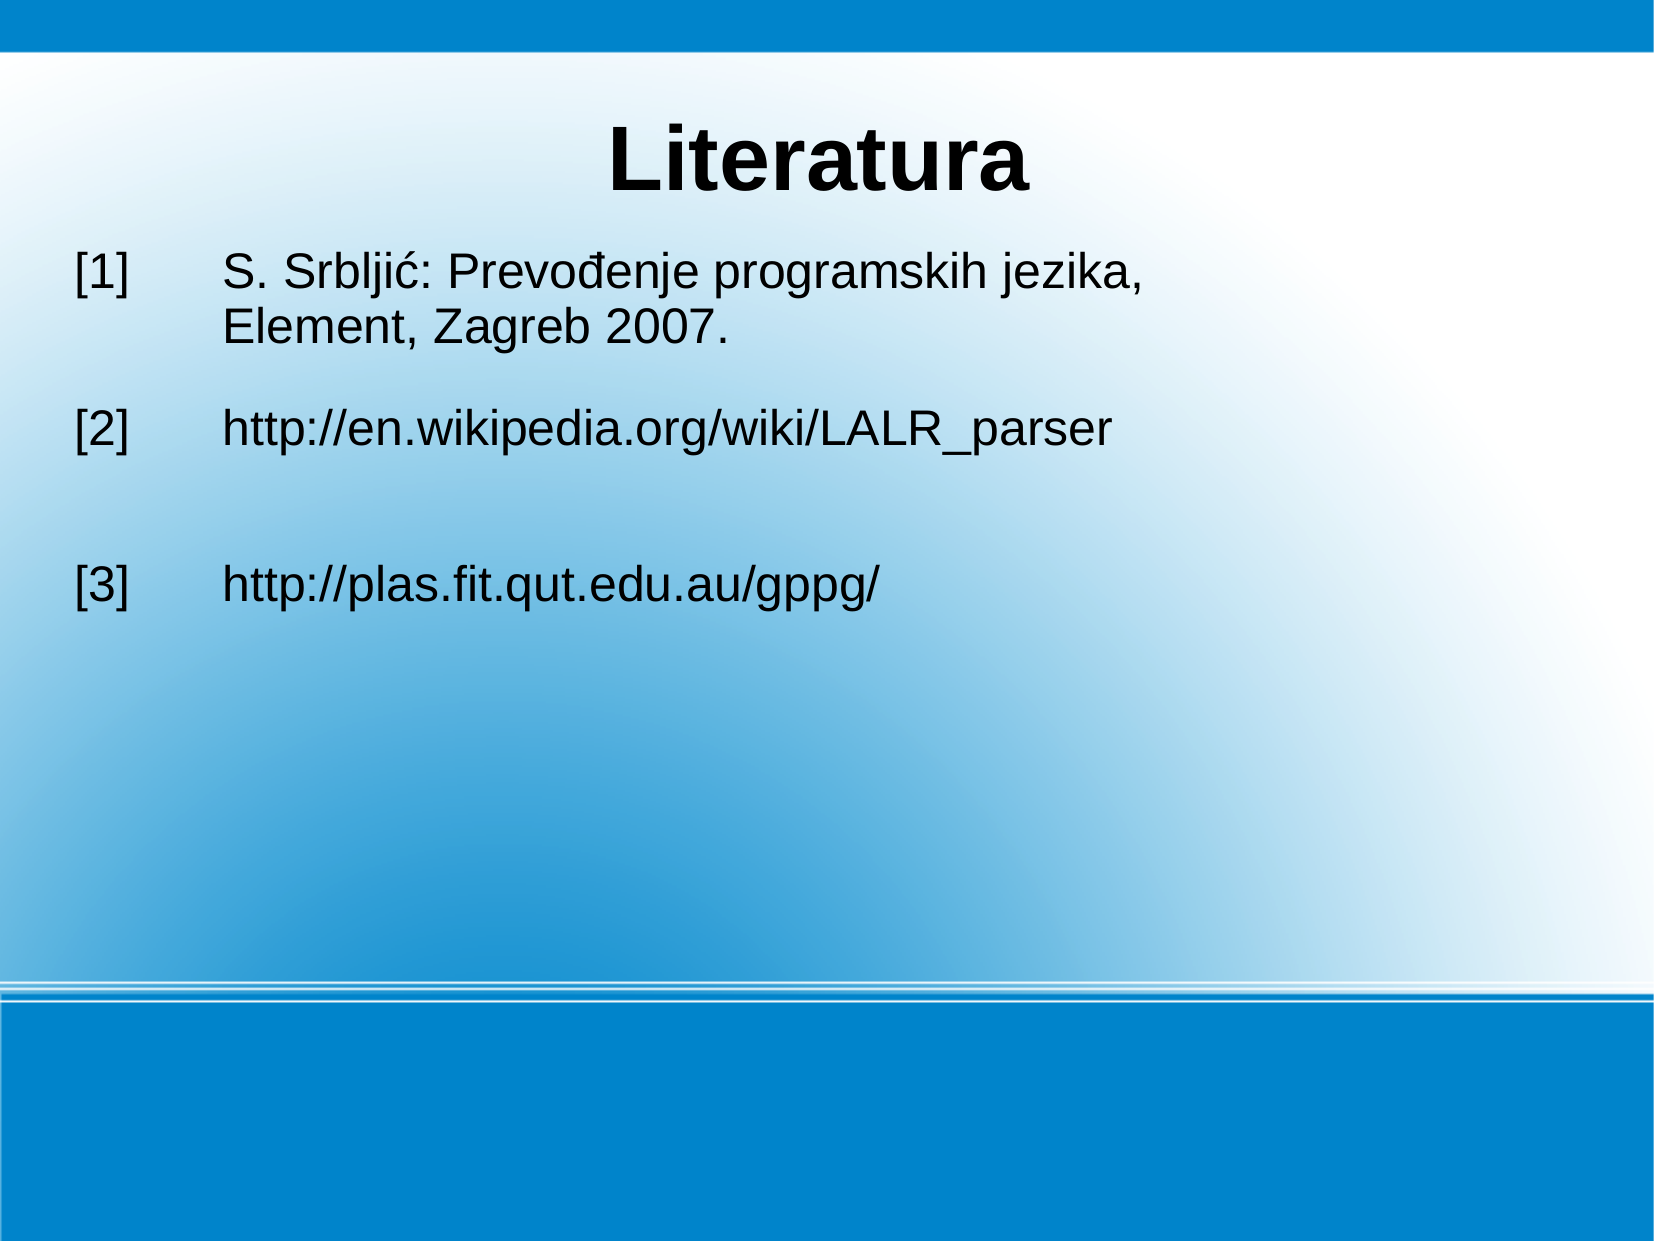

# Literatura
[1]		S. Srbljić: Prevođenje programskih jezika,
		Element, Zagreb 2007.
[2]		http://en.wikipedia.org/wiki/LALR_parser
[3]		http://plas.fit.qut.edu.au/gppg/